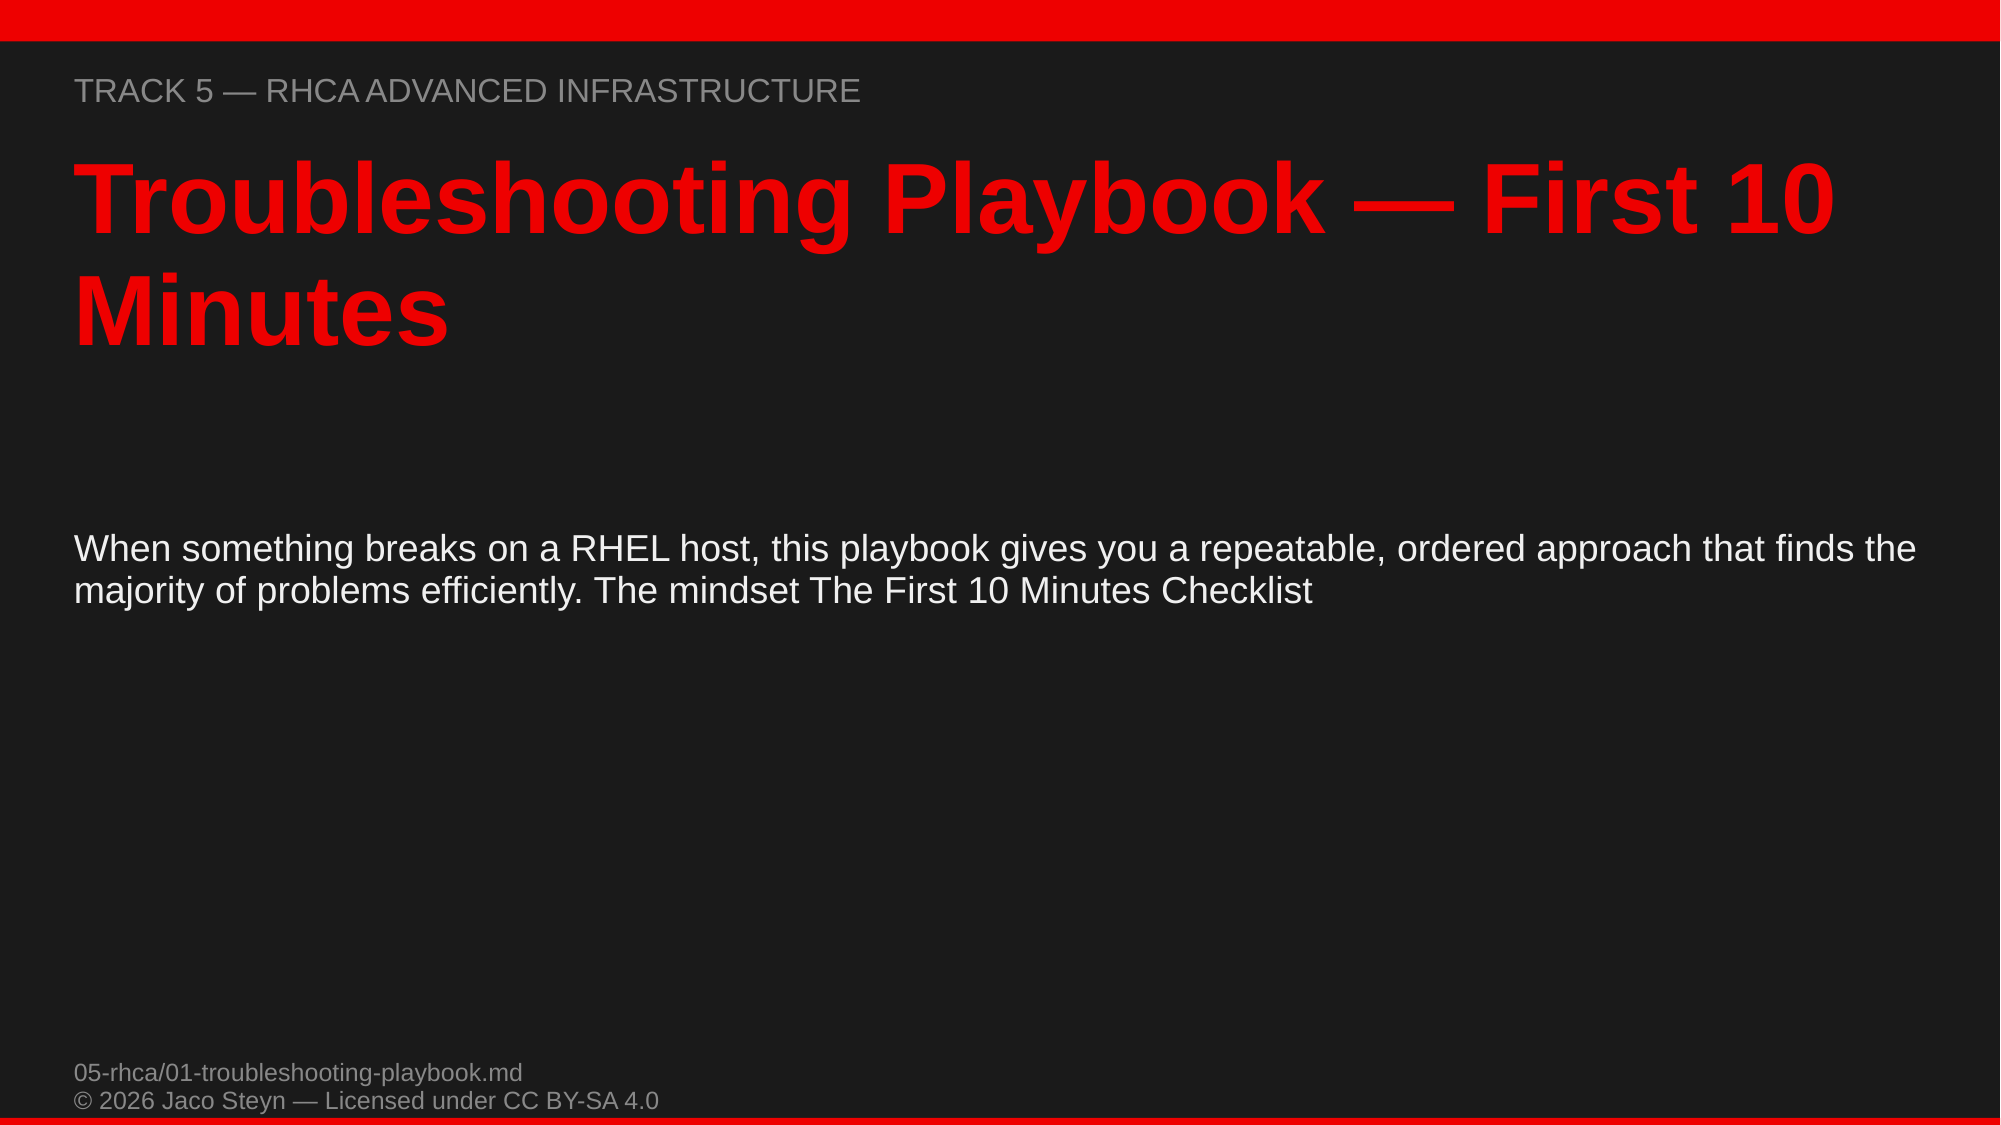

TRACK 5 — RHCA ADVANCED INFRASTRUCTURE
Troubleshooting Playbook — First 10 Minutes
When something breaks on a RHEL host, this playbook gives you a repeatable, ordered approach that finds the majority of problems efficiently. The mindset The First 10 Minutes Checklist
05-rhca/01-troubleshooting-playbook.md
© 2026 Jaco Steyn — Licensed under CC BY-SA 4.0